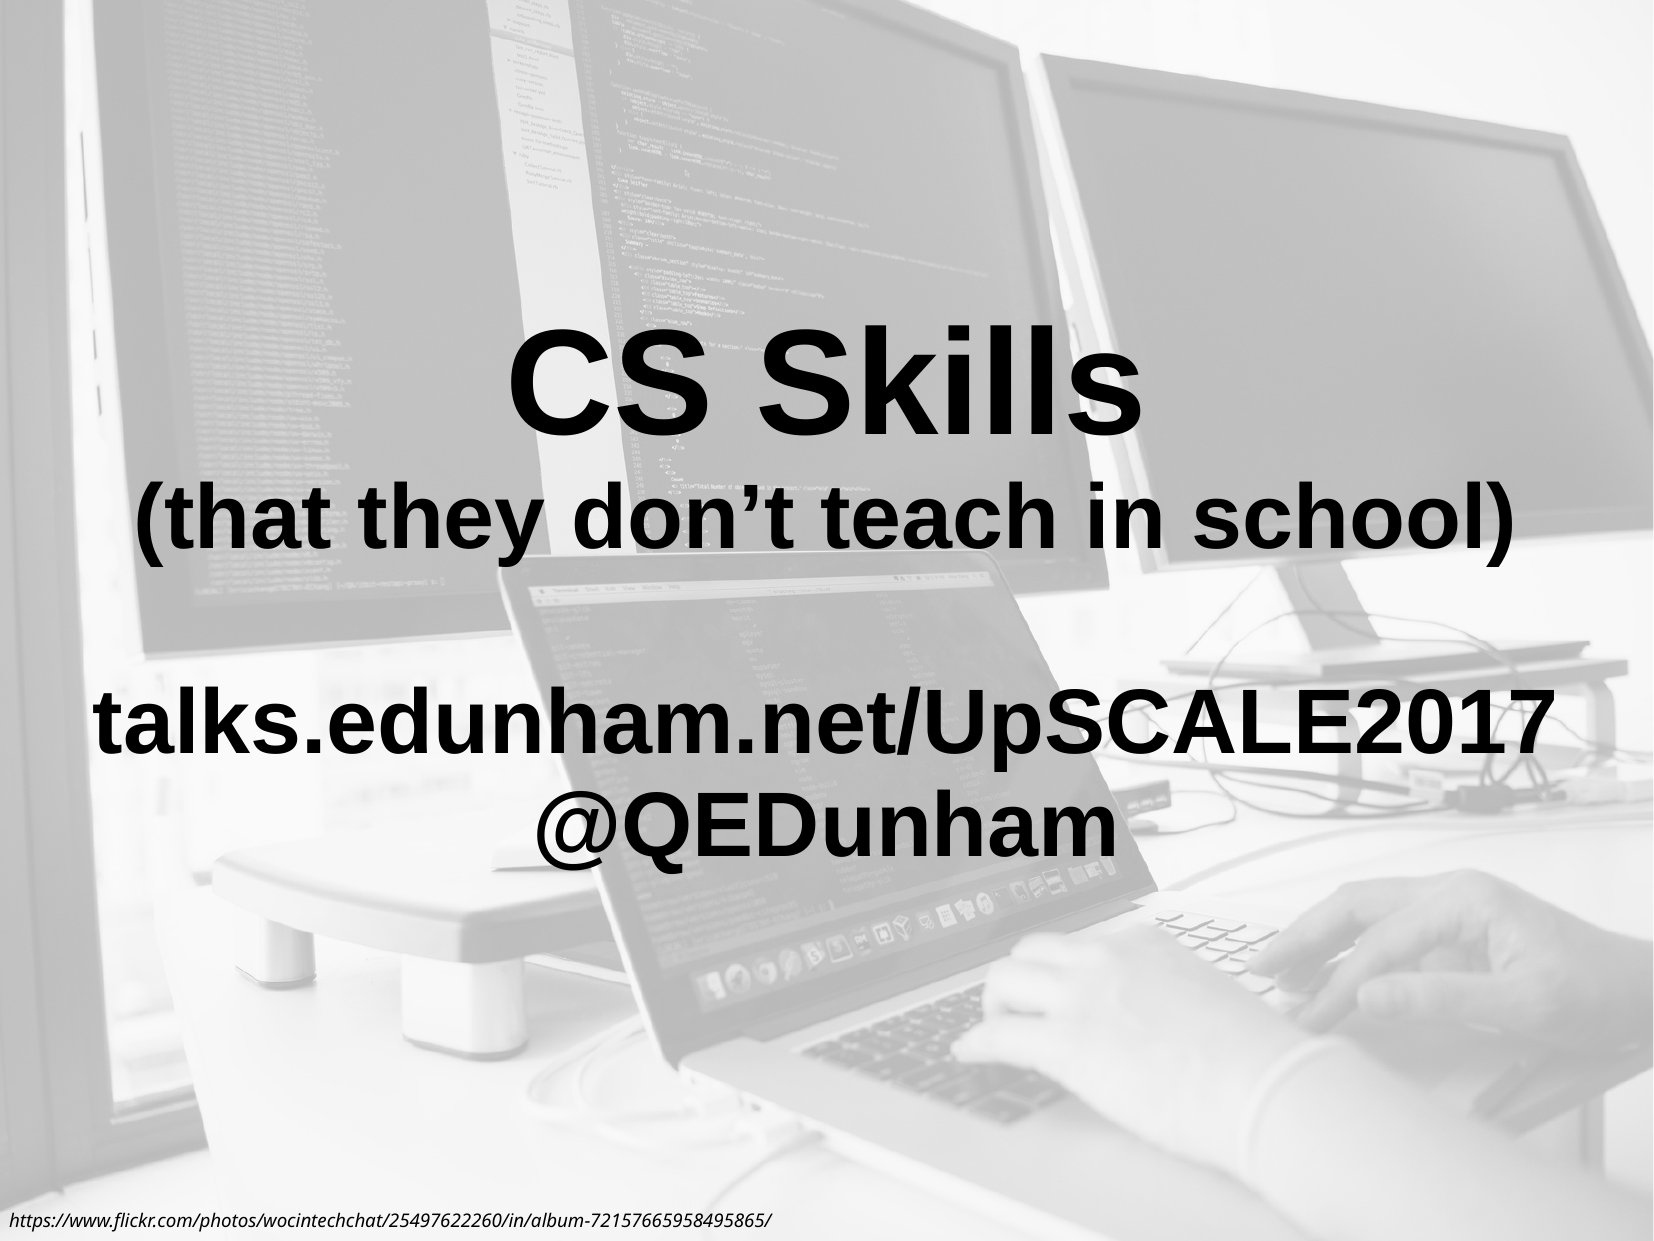

# CS Skills (that they don’t teach in school) talks.edunham.net/UpSCALE2017 @QEDunham
https://www.flickr.com/photos/wocintechchat/25497622260/in/album-72157665958495865/